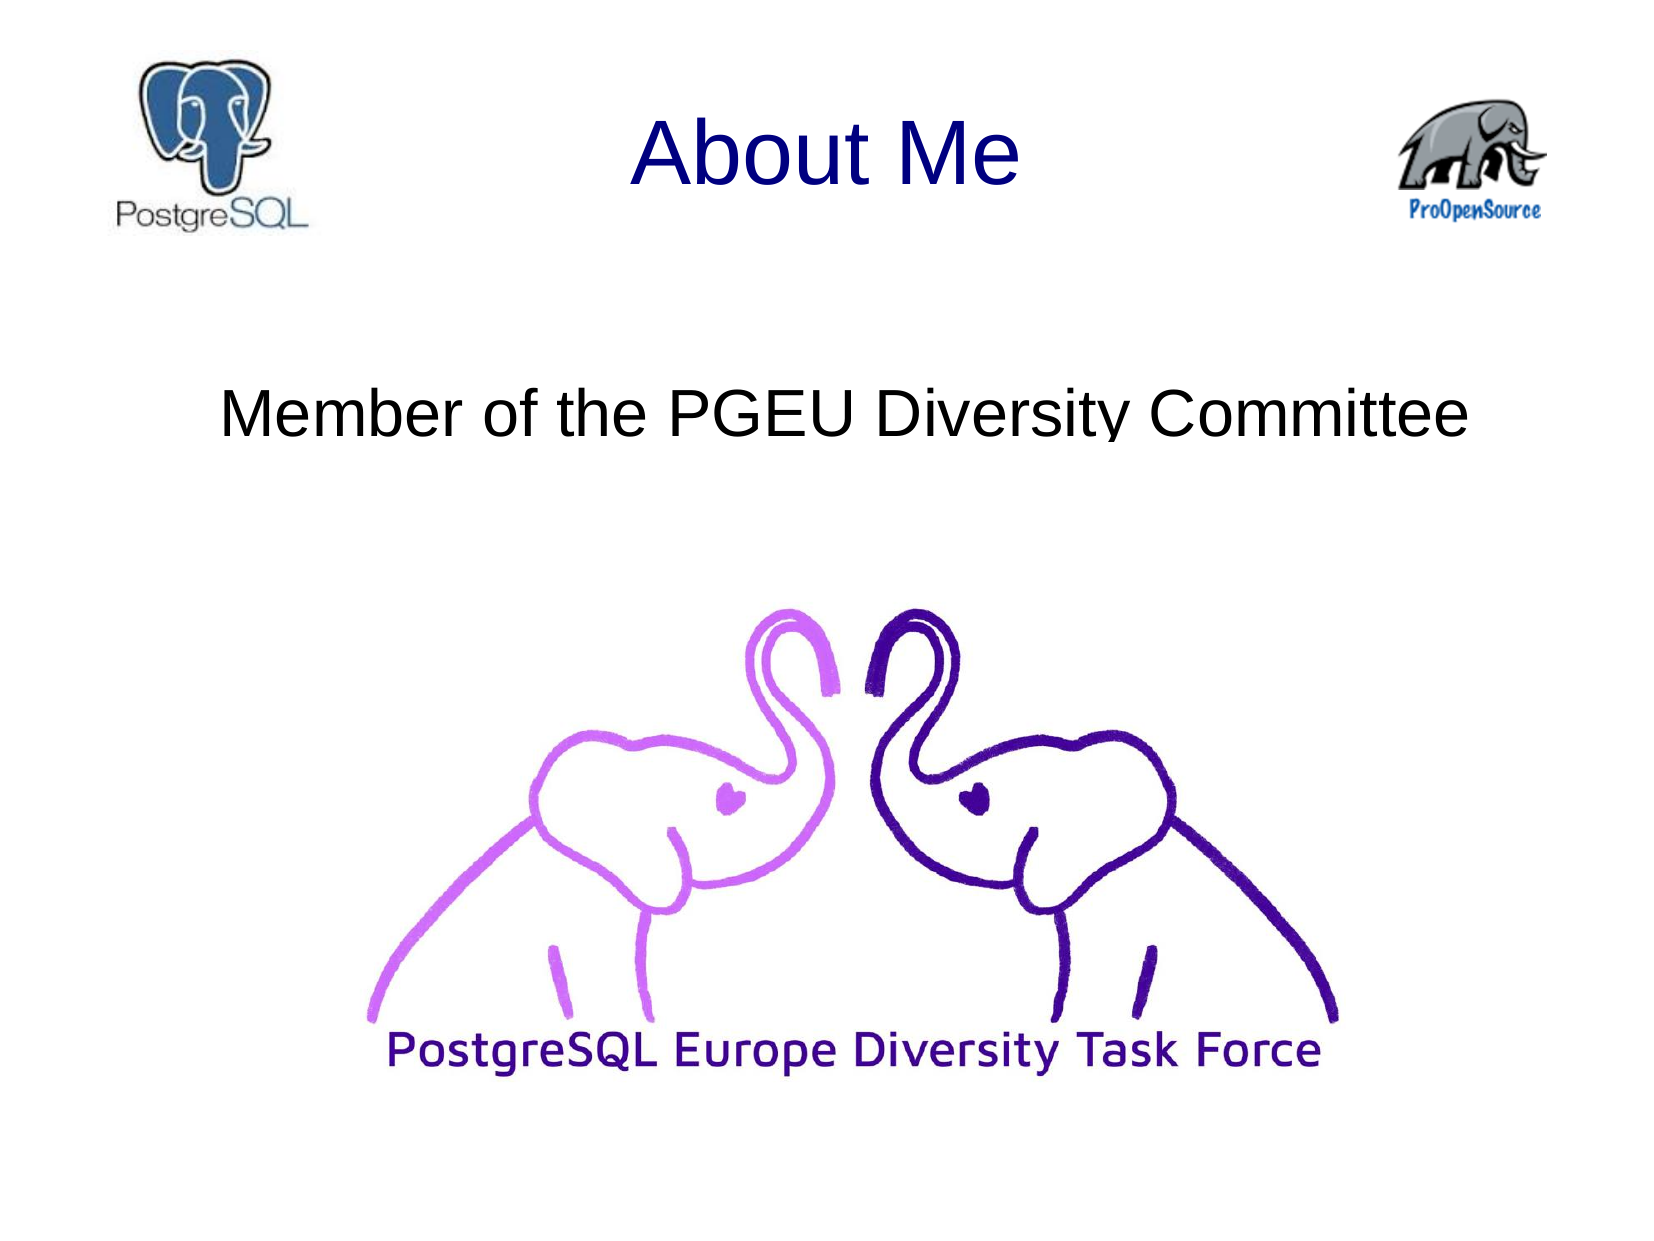

# About Me
Member of the PGEU Diversity Committee